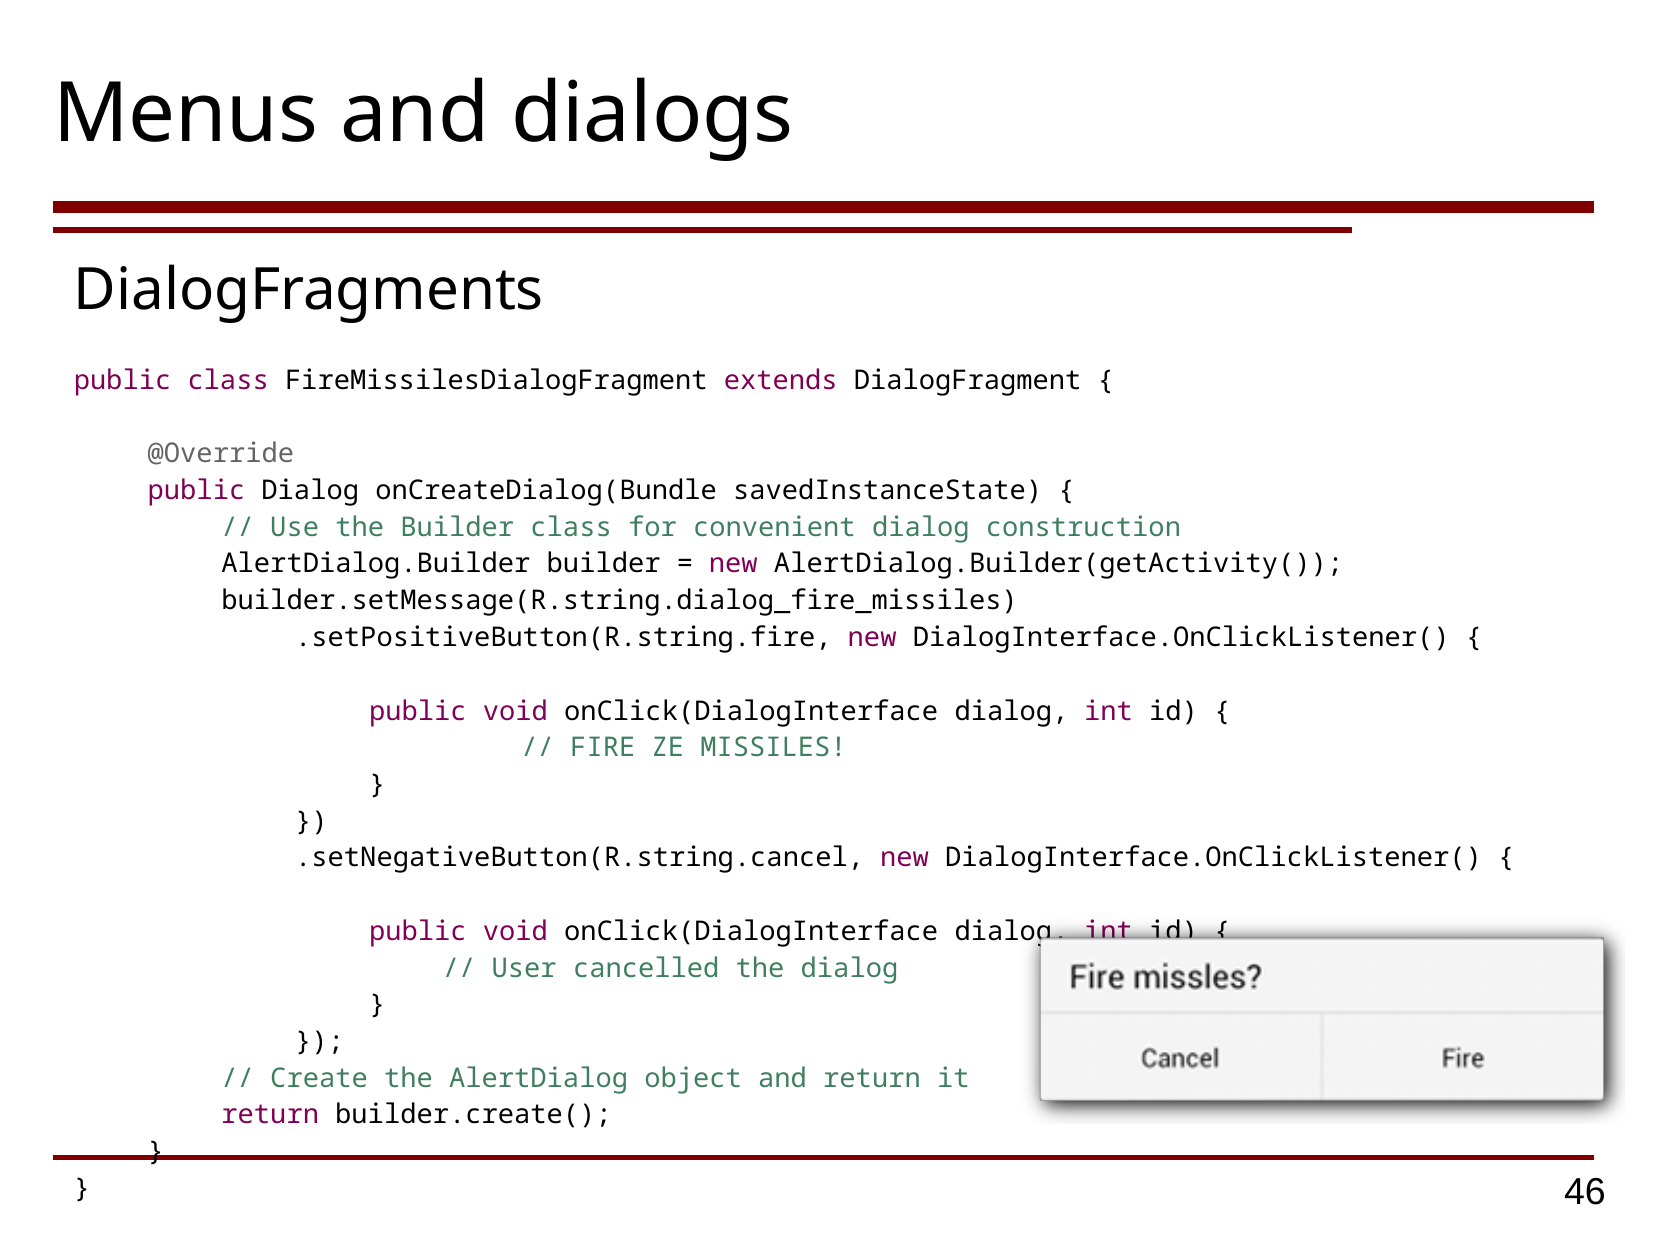

# Menus and dialogs
DialogFragments
public class FireMissilesDialogFragment extends DialogFragment {
	@Override
	public Dialog onCreateDialog(Bundle savedInstanceState) {
		// Use the Builder class for convenient dialog construction
		AlertDialog.Builder builder = new AlertDialog.Builder(getActivity());
	 	builder.setMessage(R.string.dialog_fire_missiles)
	 	.setPositiveButton(R.string.fire, new DialogInterface.OnClickListener() {
	 	public void onClick(DialogInterface dialog, int id) {
	 // FIRE ZE MISSILES!
	 	}
	 		})
	 	.setNegativeButton(R.string.cancel, new DialogInterface.OnClickListener() {
	 	public void onClick(DialogInterface dialog, int id) {
	 	// User cancelled the dialog
	 	}
	 	});
	 	// Create the AlertDialog object and return it
	 	return builder.create();
	}
}